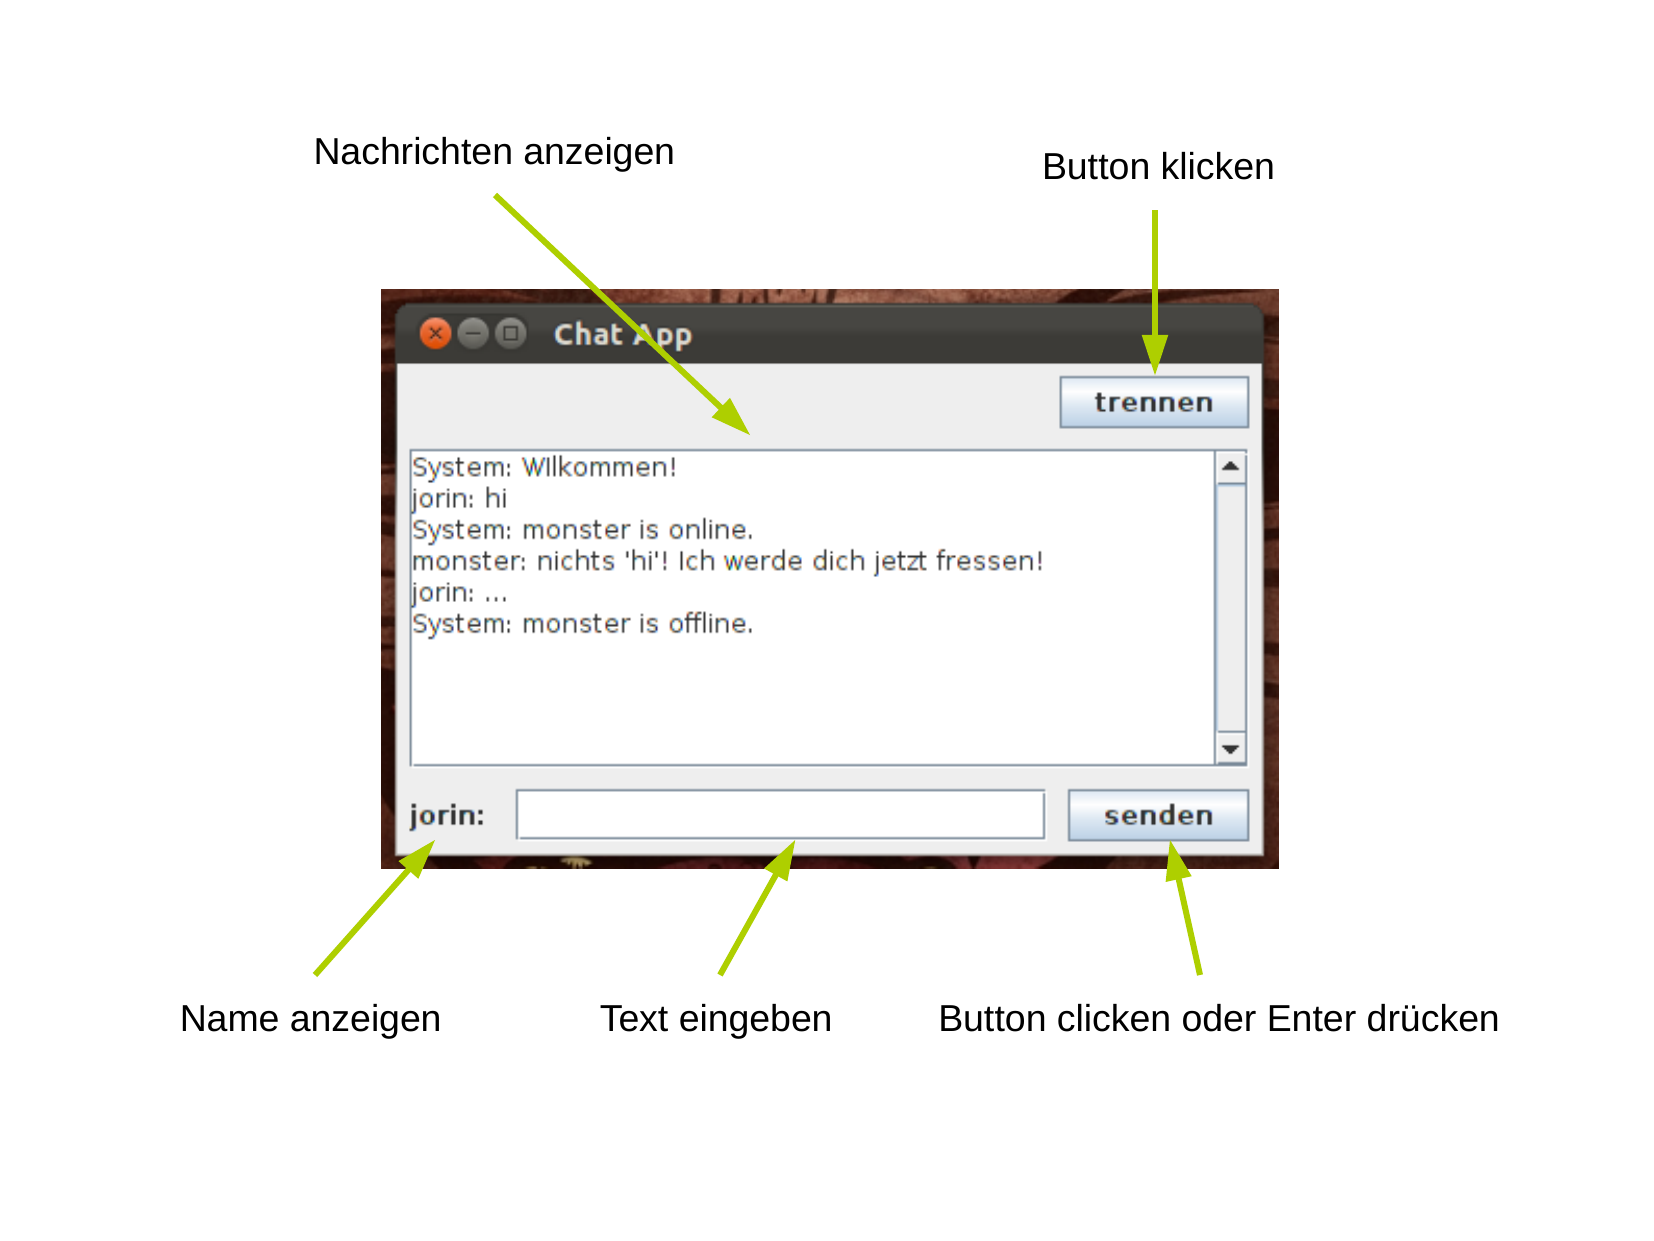

#
Nachrichten anzeigen
Button klicken
Name anzeigen
Text eingeben
Button clicken oder Enter drücken